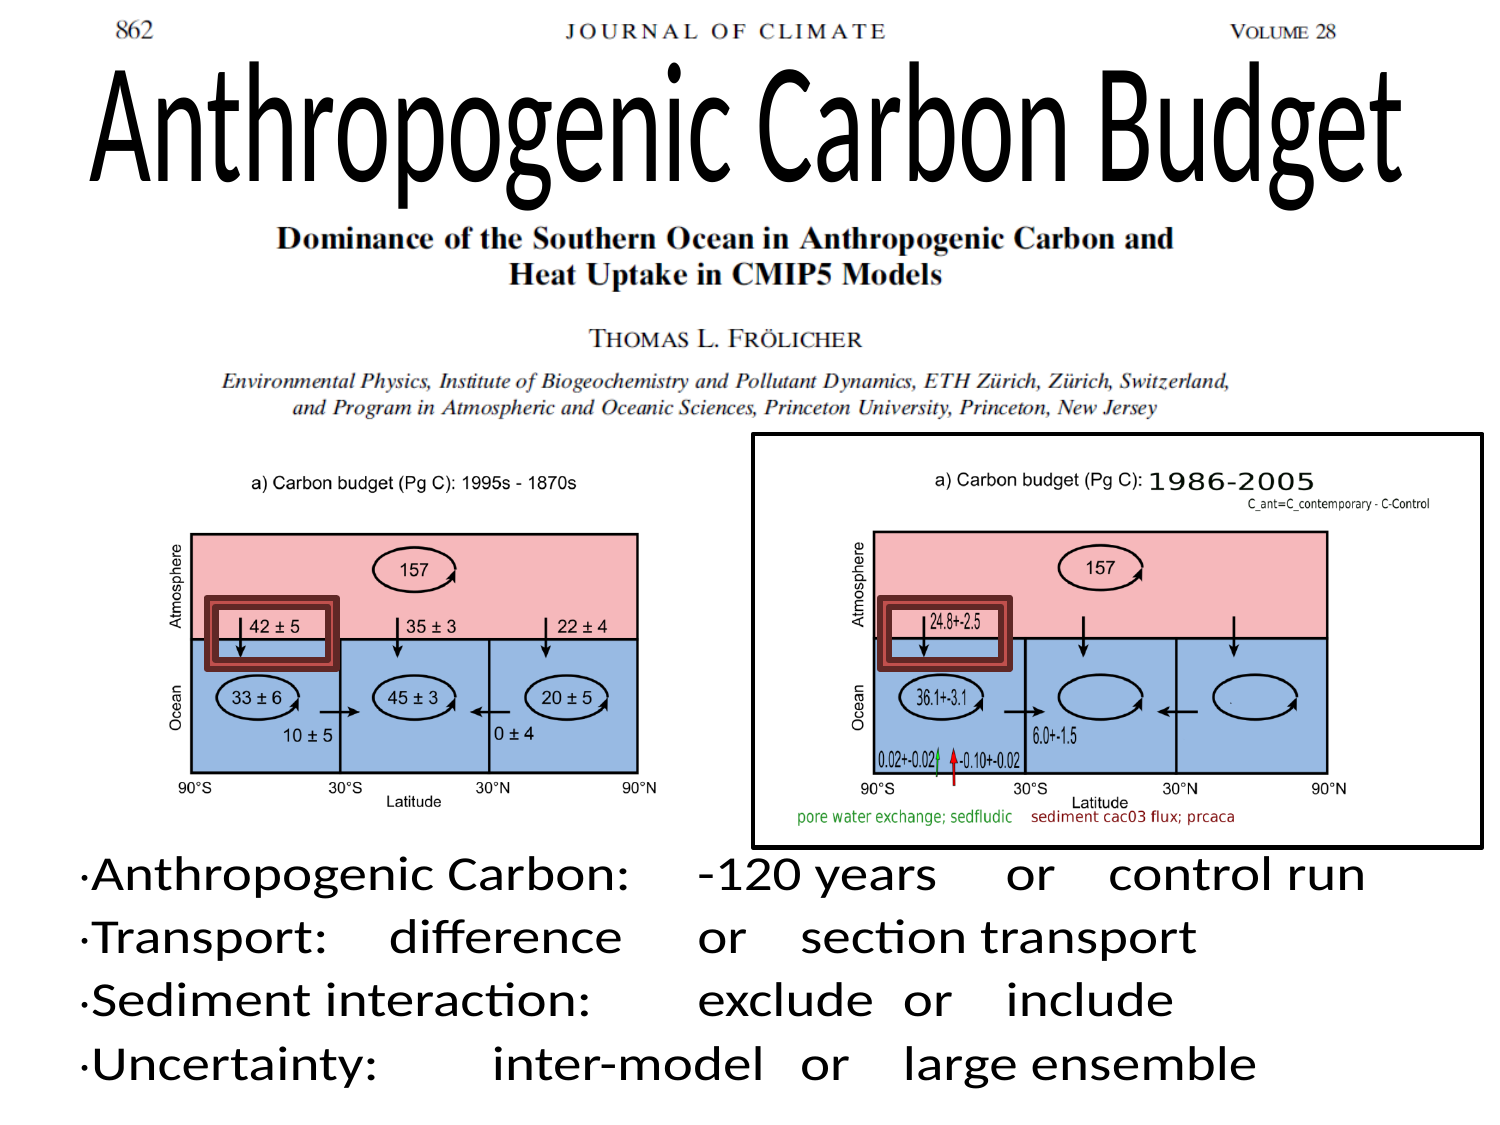

Anthropogenic Carbon Budget
Anthropogenic Carbon: 	-120 years 	or	control run
Transport: 			difference 	or 	section transport
Sediment interaction: 		exclude 	or	include
Uncertainty: 			inter-model 	or 	large ensemble